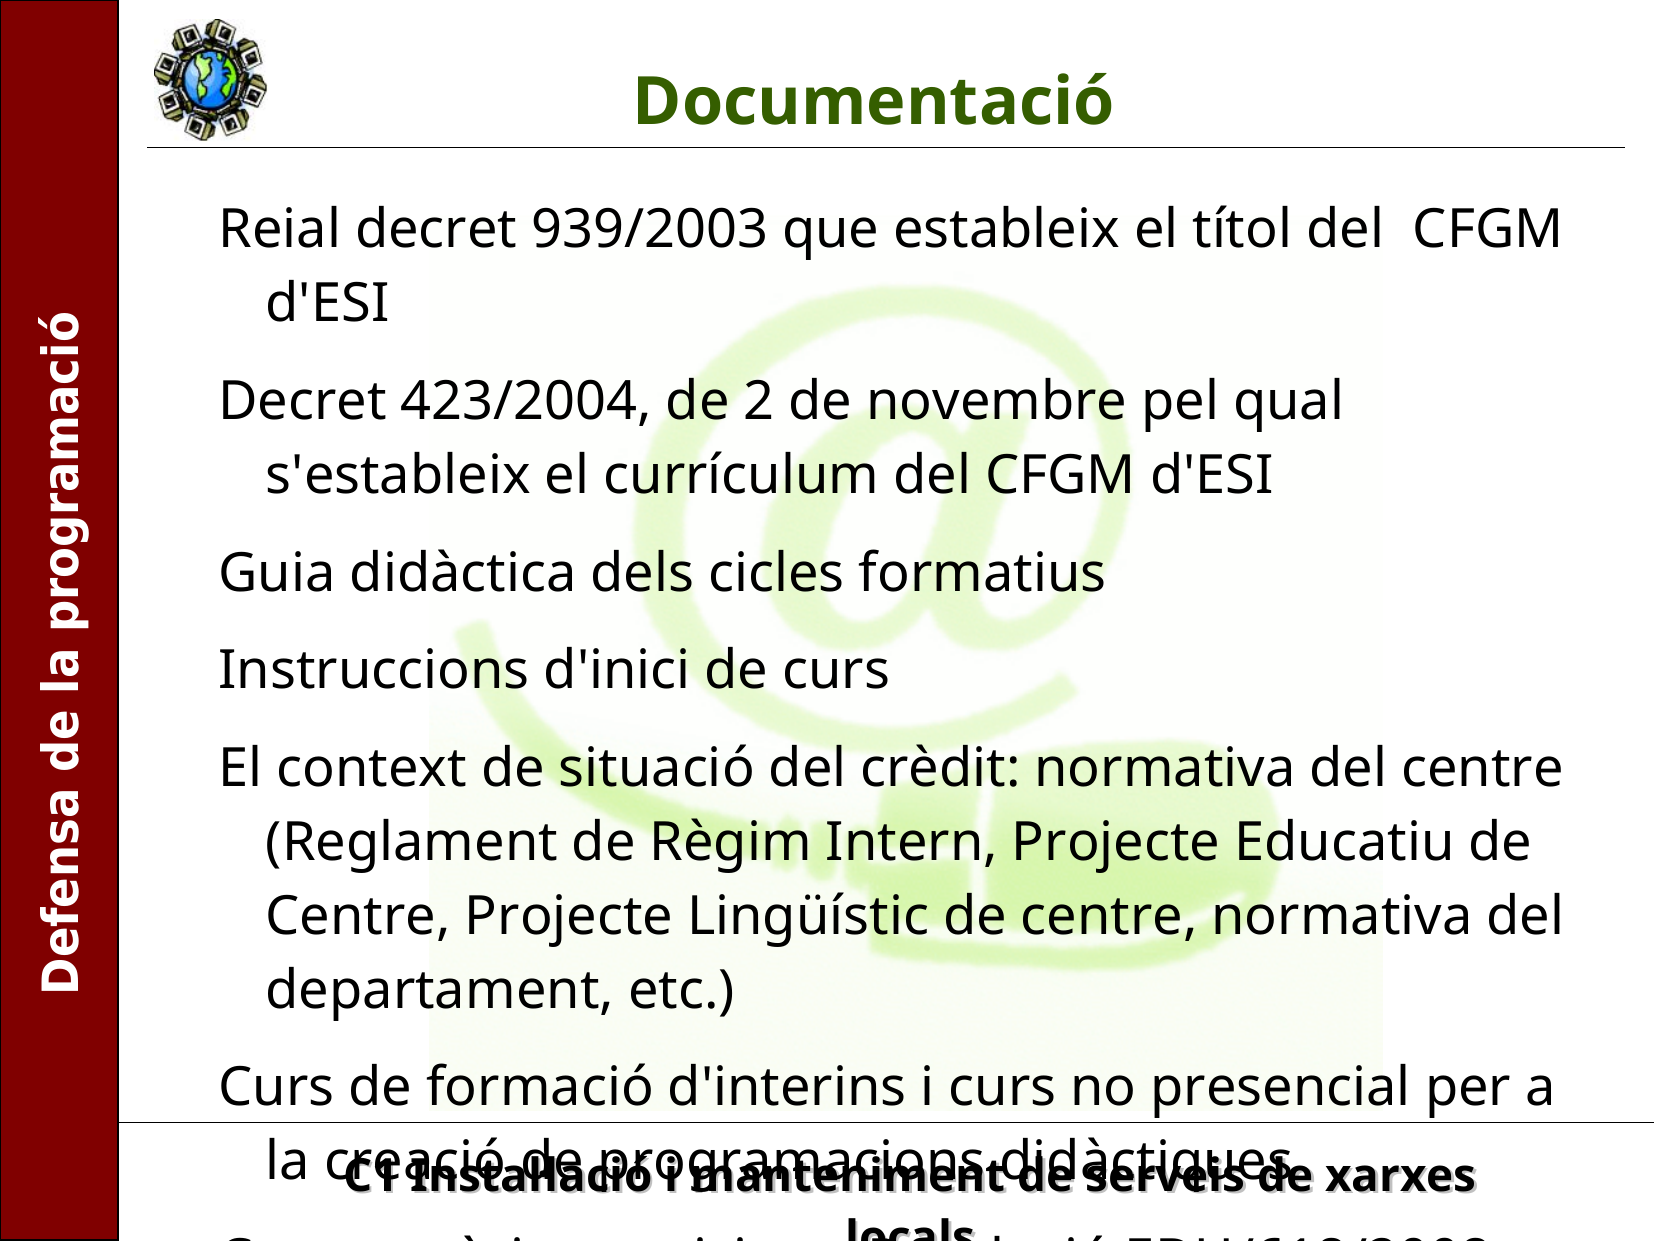

# Documentació
Reial decret 939/2003 que estableix el títol del CFGM d'ESI
Decret 423/2004, de 2 de novembre pel qual s'estableix el currículum del CFGM d'ESI
Guia didàctica dels cicles formatius
Instruccions d'inici de curs
El context de situació del crèdit: normativa del centre (Reglament de Règim Intern, Projecte Educatiu de Centre, Projecte Lingüístic de centre, normativa del departament, etc.)
Curs de formació d'interins i curs no presencial per a la creació de programacions didàctiques
Convocatòria oposicions: Resolució EDU/618/2008
Criteris de correcció de la comissió de selecció 507